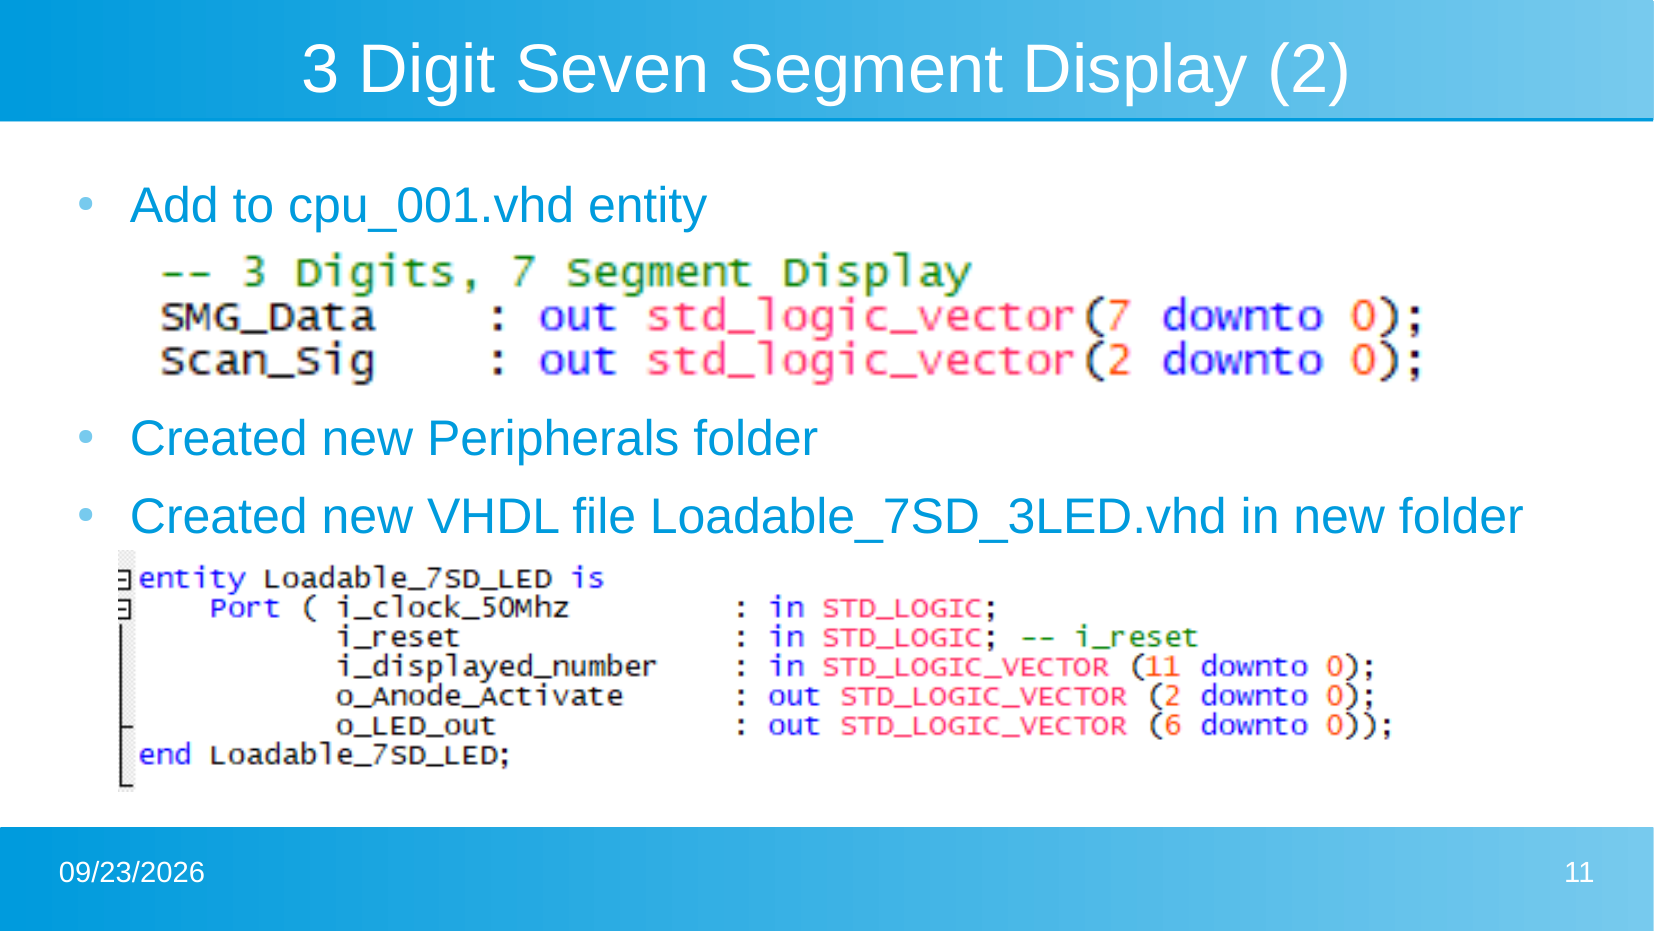

# 3 Digit Seven Segment Display (2)
Add to cpu_001.vhd entity
Created new Peripherals folder
Created new VHDL file Loadable_7SD_3LED.vhd in new folder
11